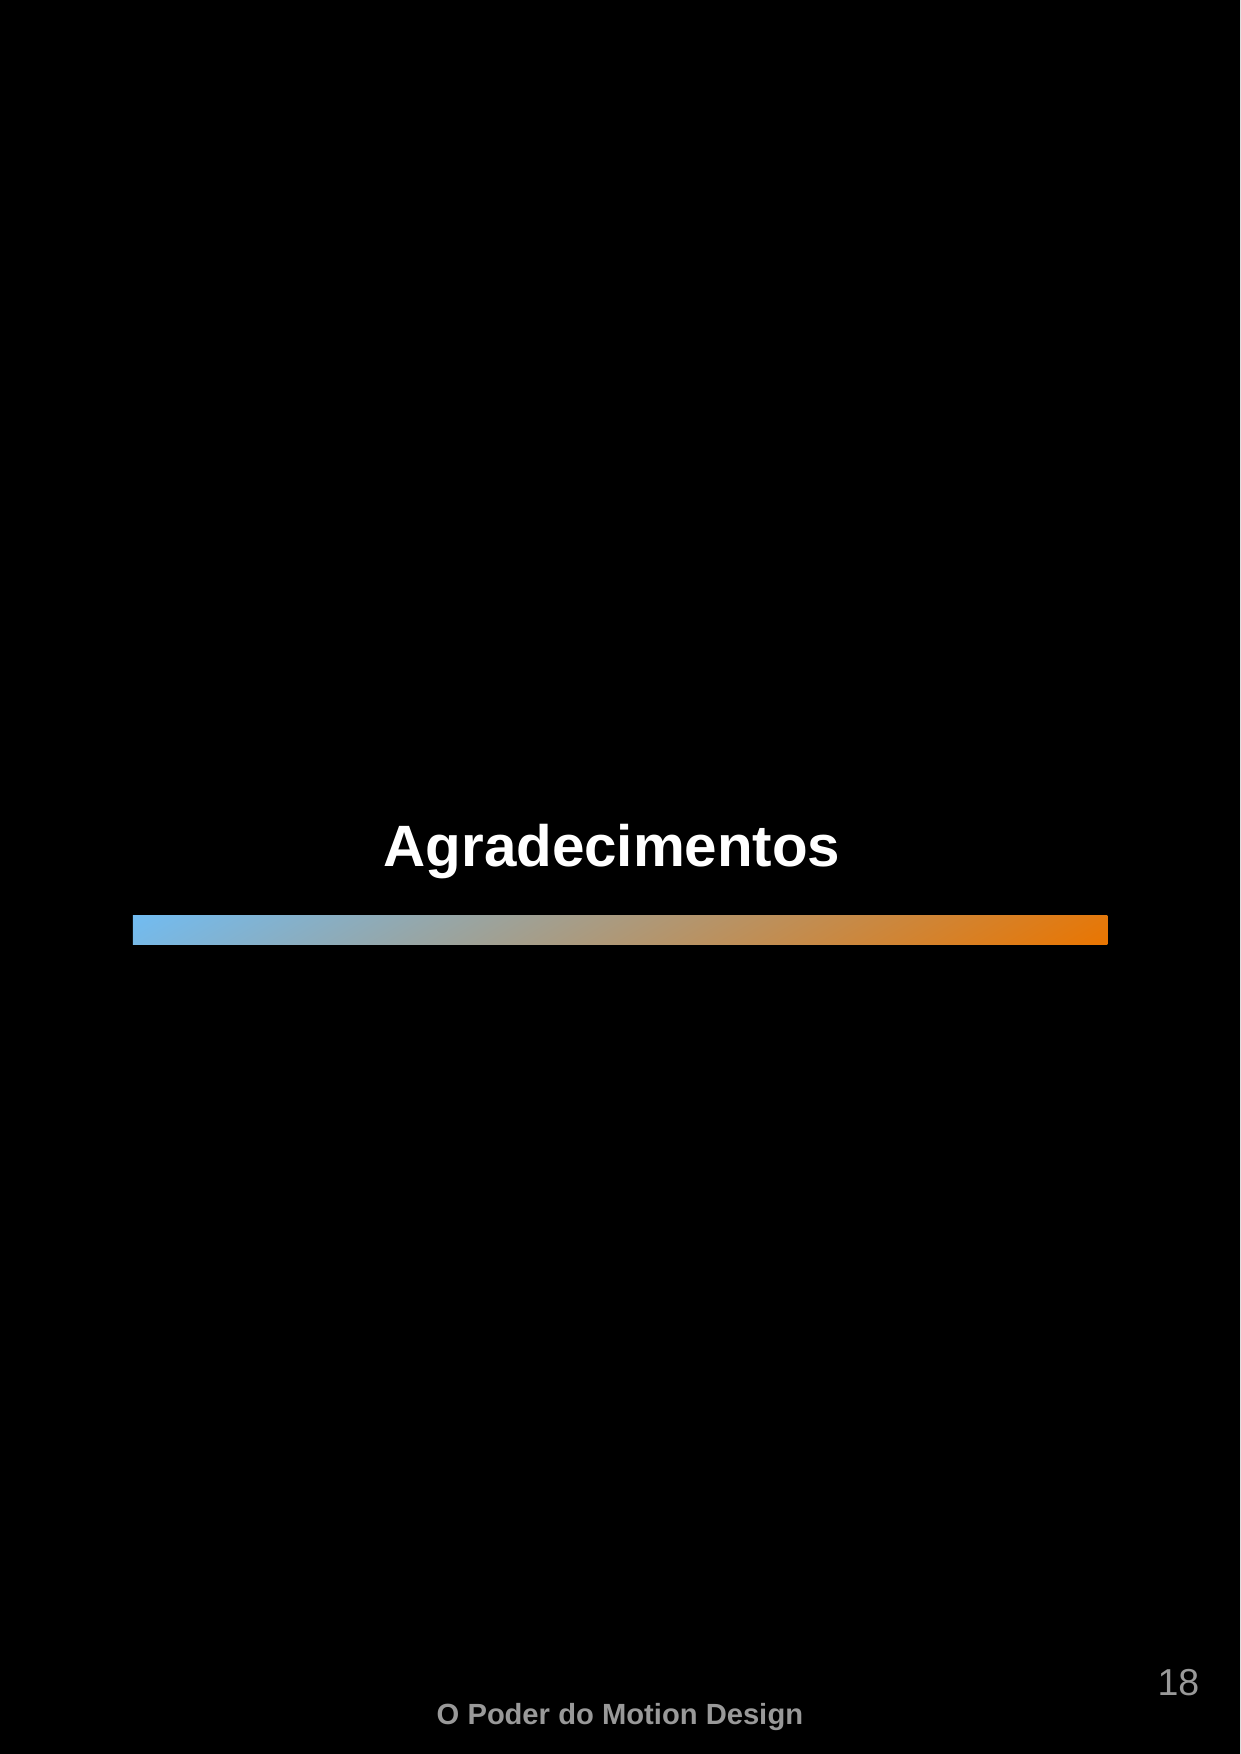

Agradecimentos
18
O Poder do Motion Design